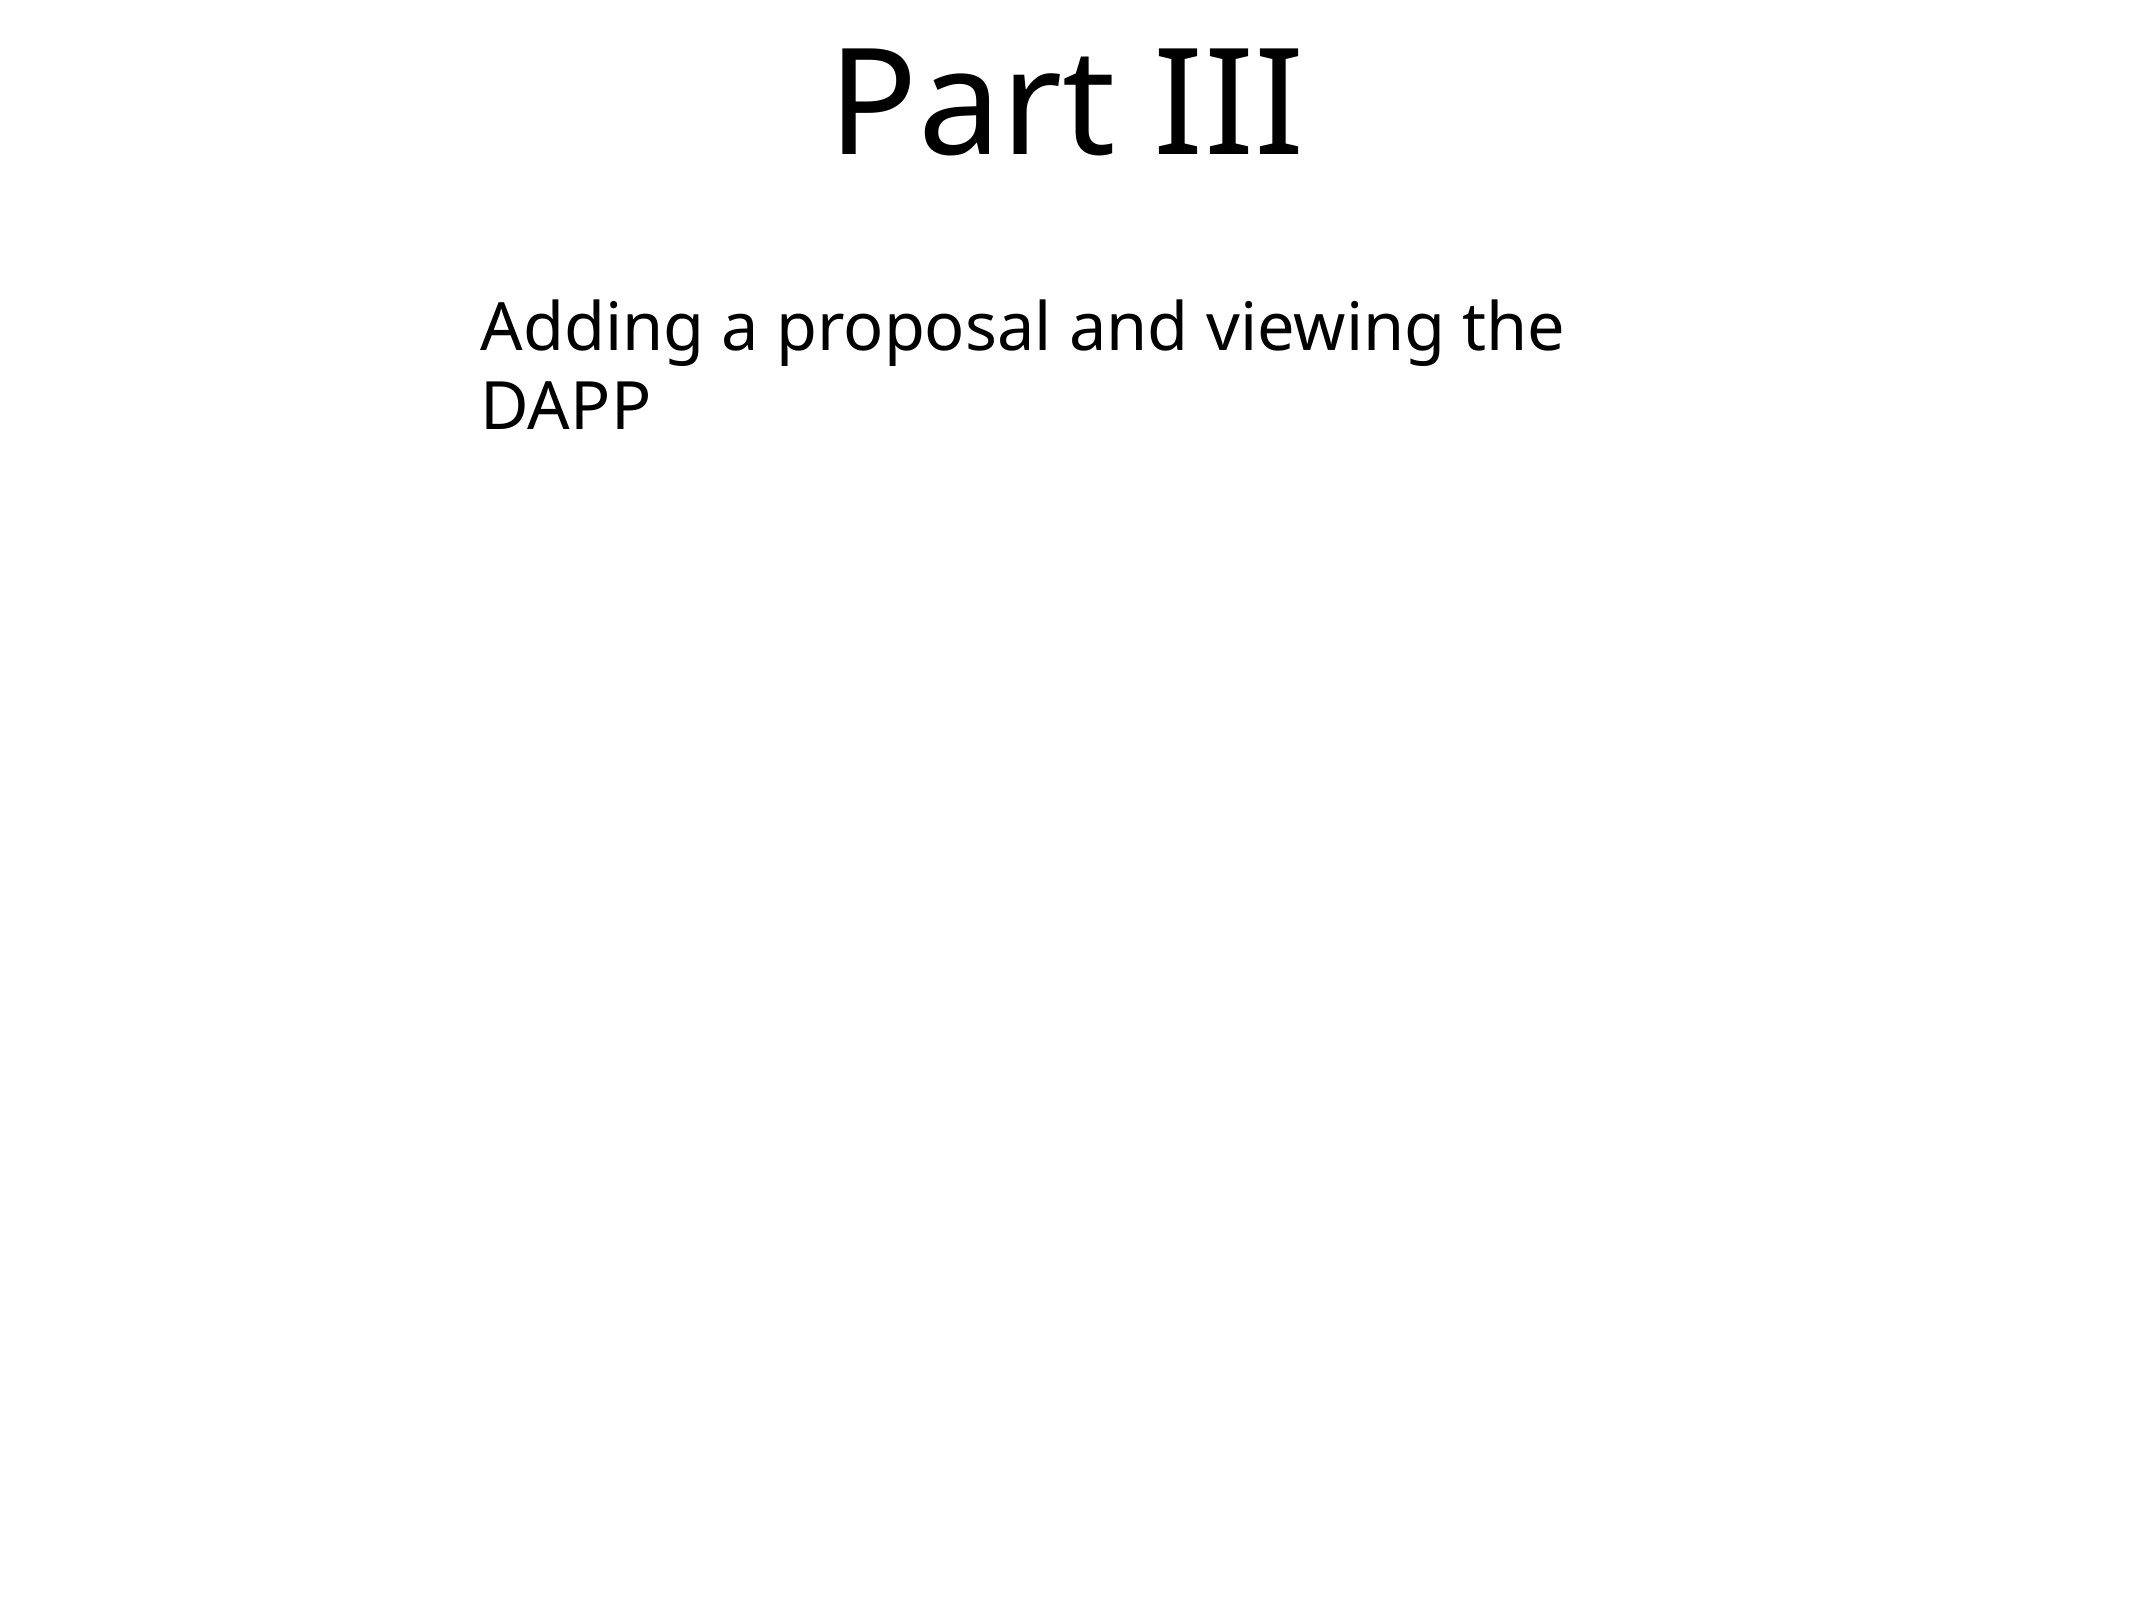

# Part III
Adding a proposal and viewing the DAPP